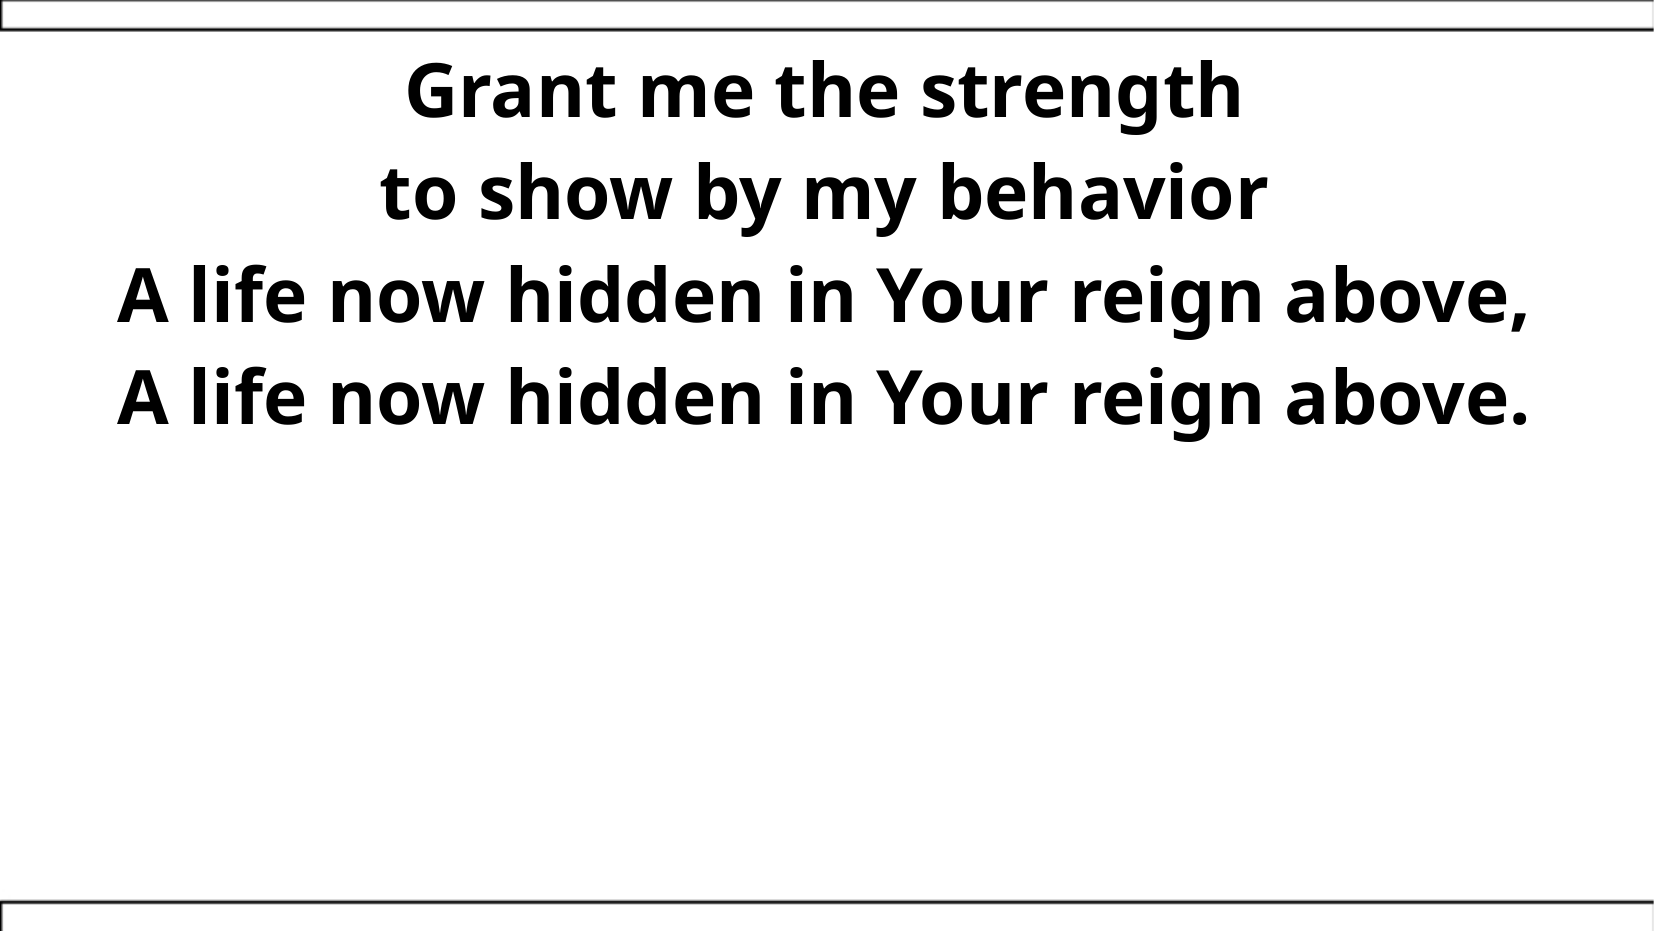

Grant me the strength
to show by my behavior
A life now hidden in Your reign above,
A life now hidden in Your reign above.